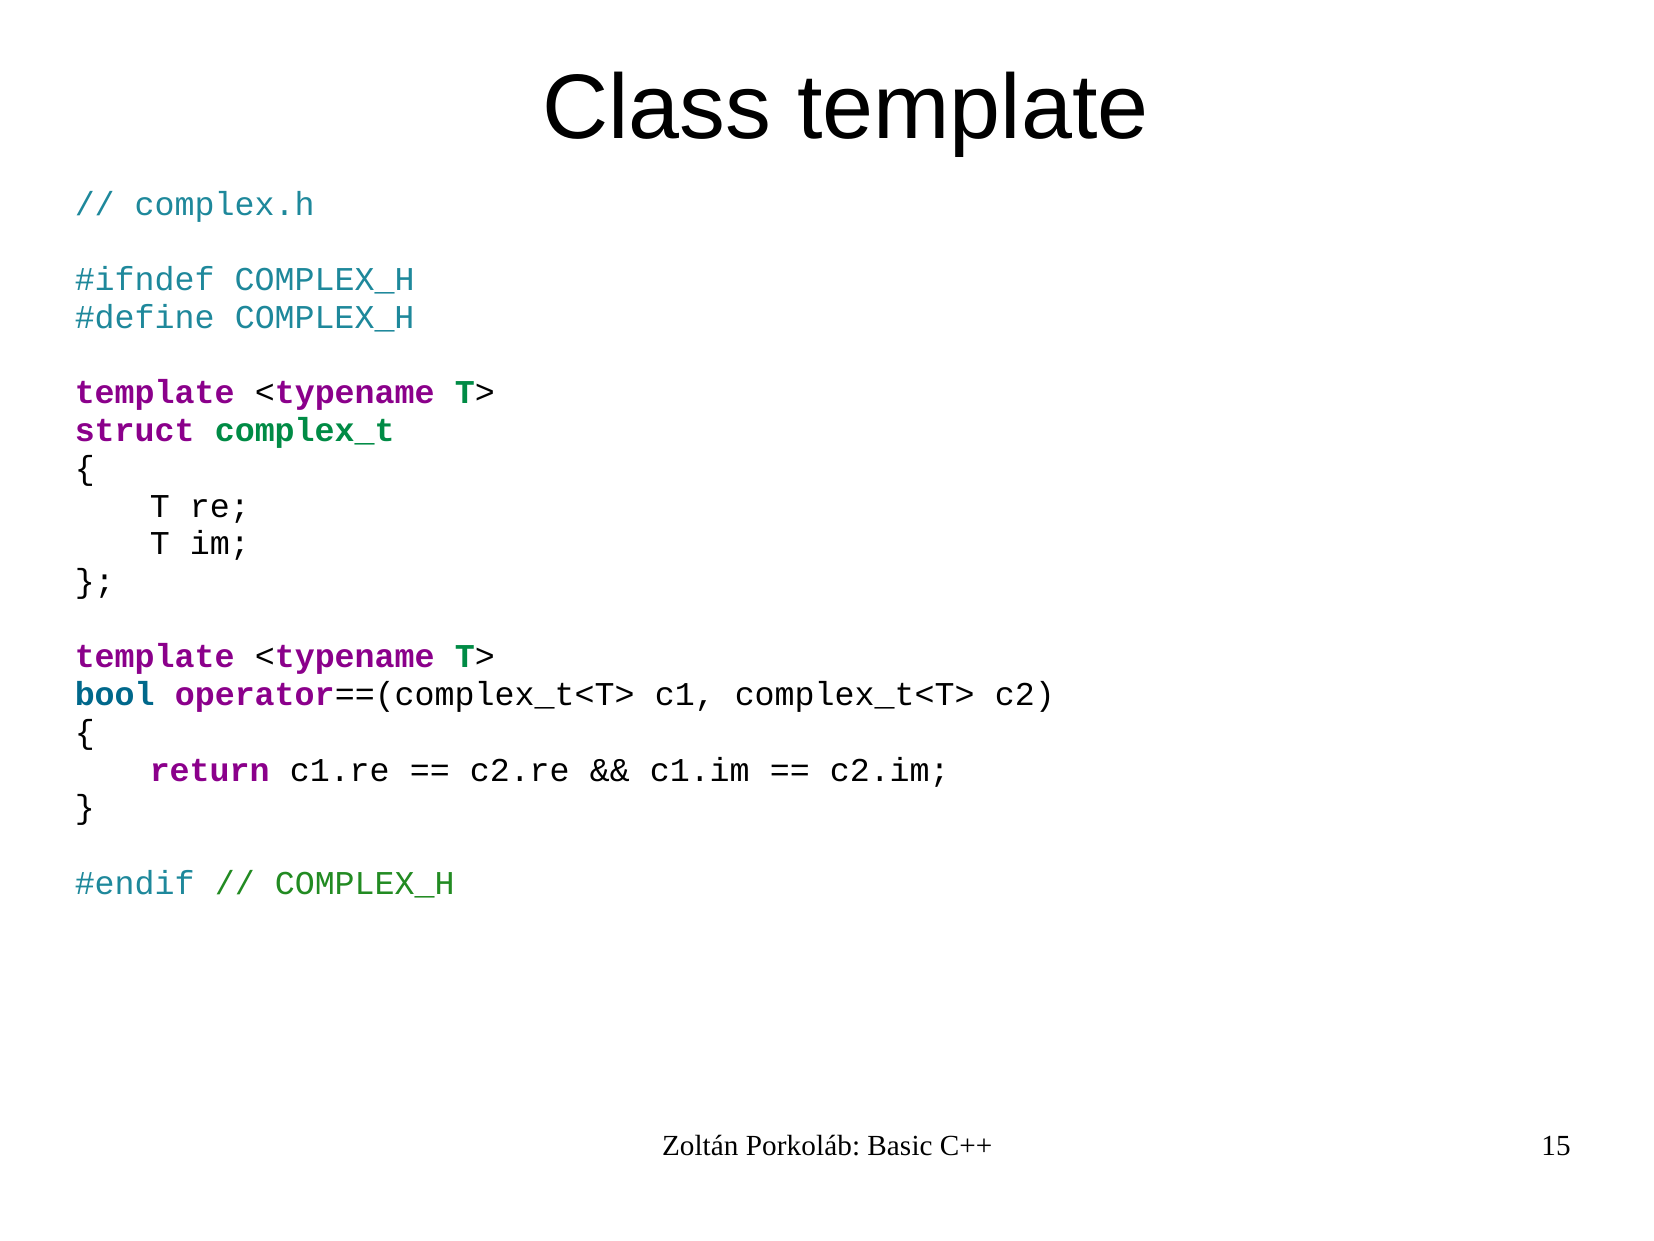

# Class template
// complex.h
#ifndef COMPLEX_H
#define COMPLEX_H
template <typename T>
struct complex_t
{
	T re;
	T im;
};
template <typename T>
bool operator==(complex_t<T> c1, complex_t<T> c2)
{
	return c1.re == c2.re && c1.im == c2.im;
}
#endif // COMPLEX_H
Zoltán Porkoláb: Basic C++
15